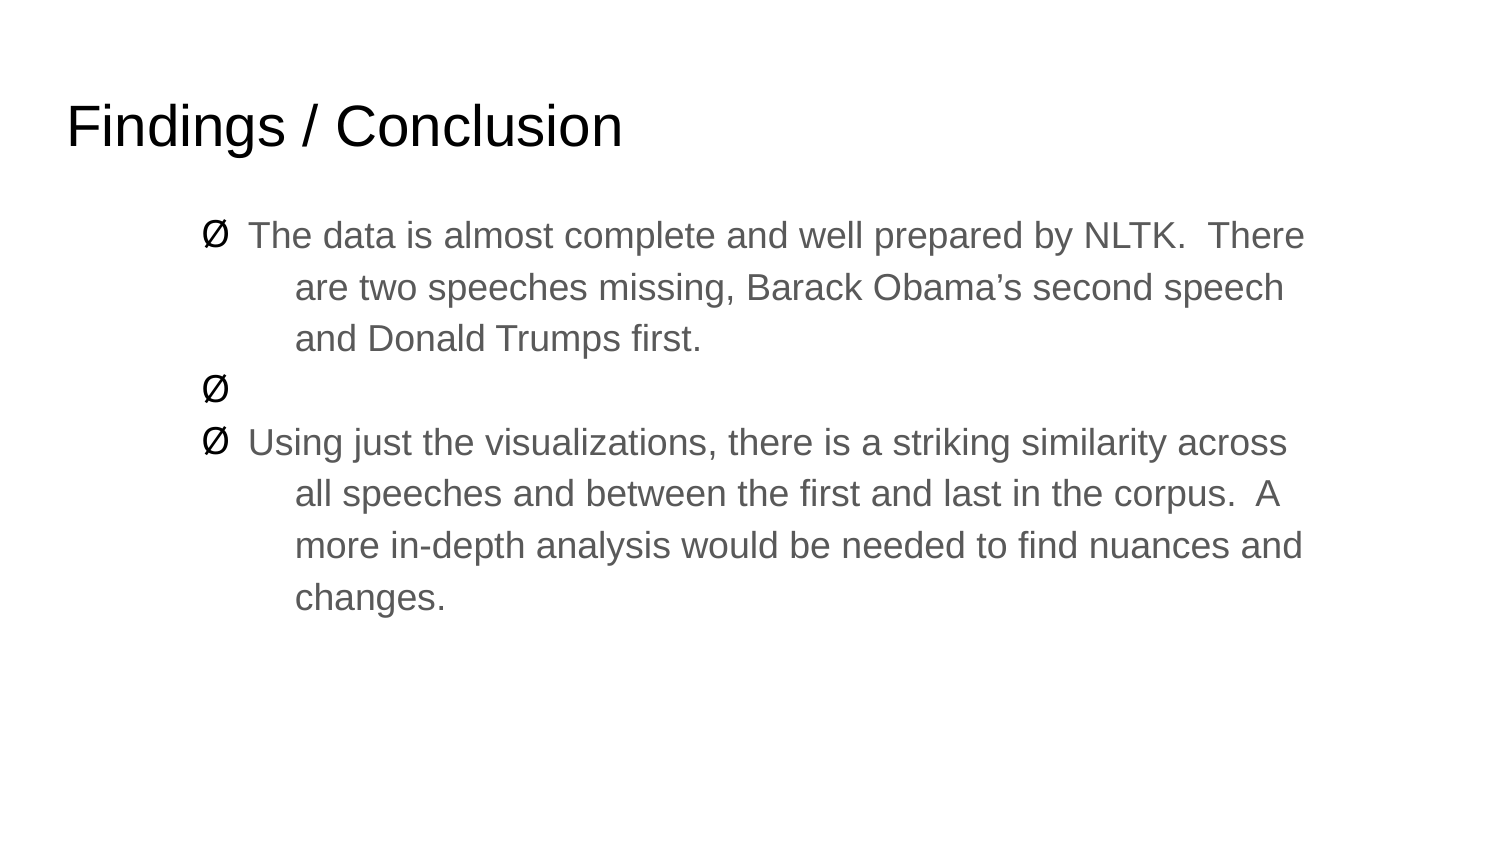

# Findings / Conclusion
The data is almost complete and well prepared by NLTK. There are two speeches missing, Barack Obama’s second speech and Donald Trumps first.
Using just the visualizations, there is a striking similarity across all speeches and between the first and last in the corpus. A more in-depth analysis would be needed to find nuances and changes.